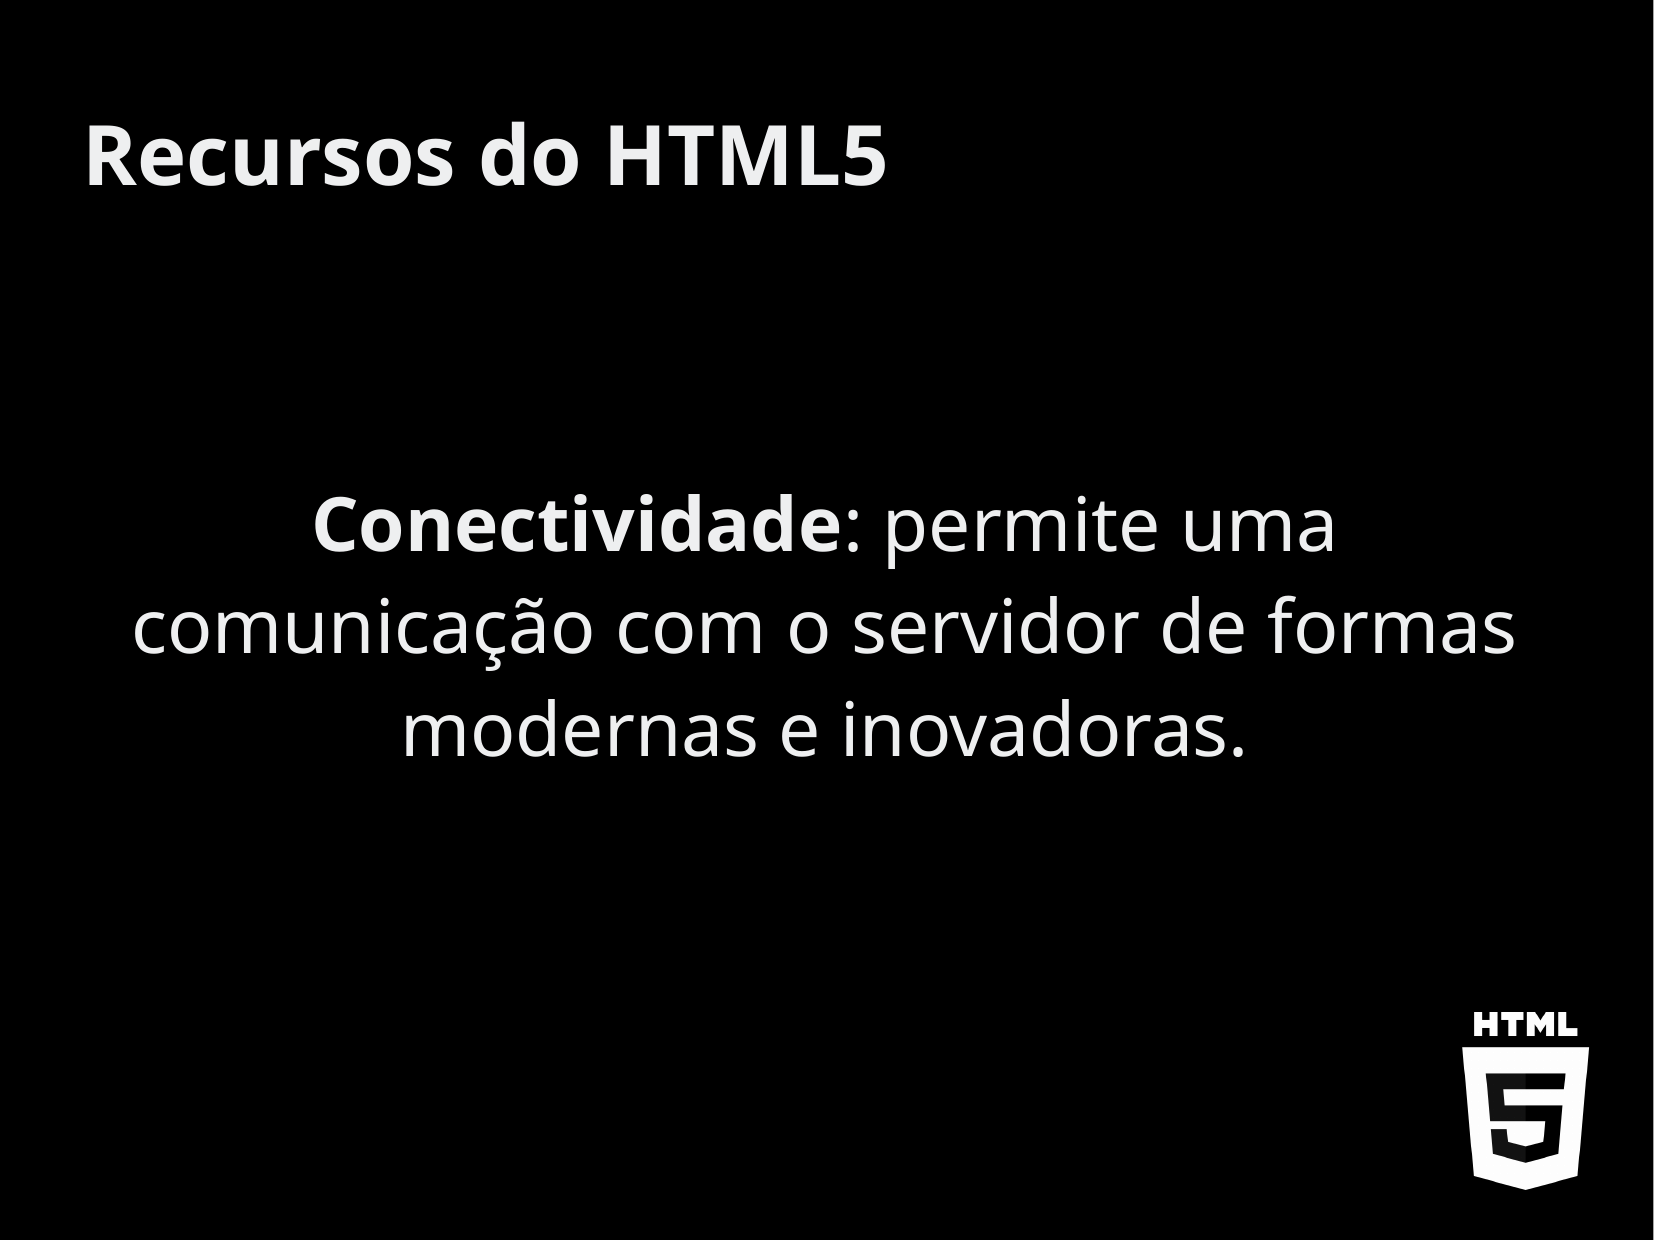

# Recursos do HTML5
Conectividade: permite uma comunicação com o servidor de formas modernas e inovadoras.